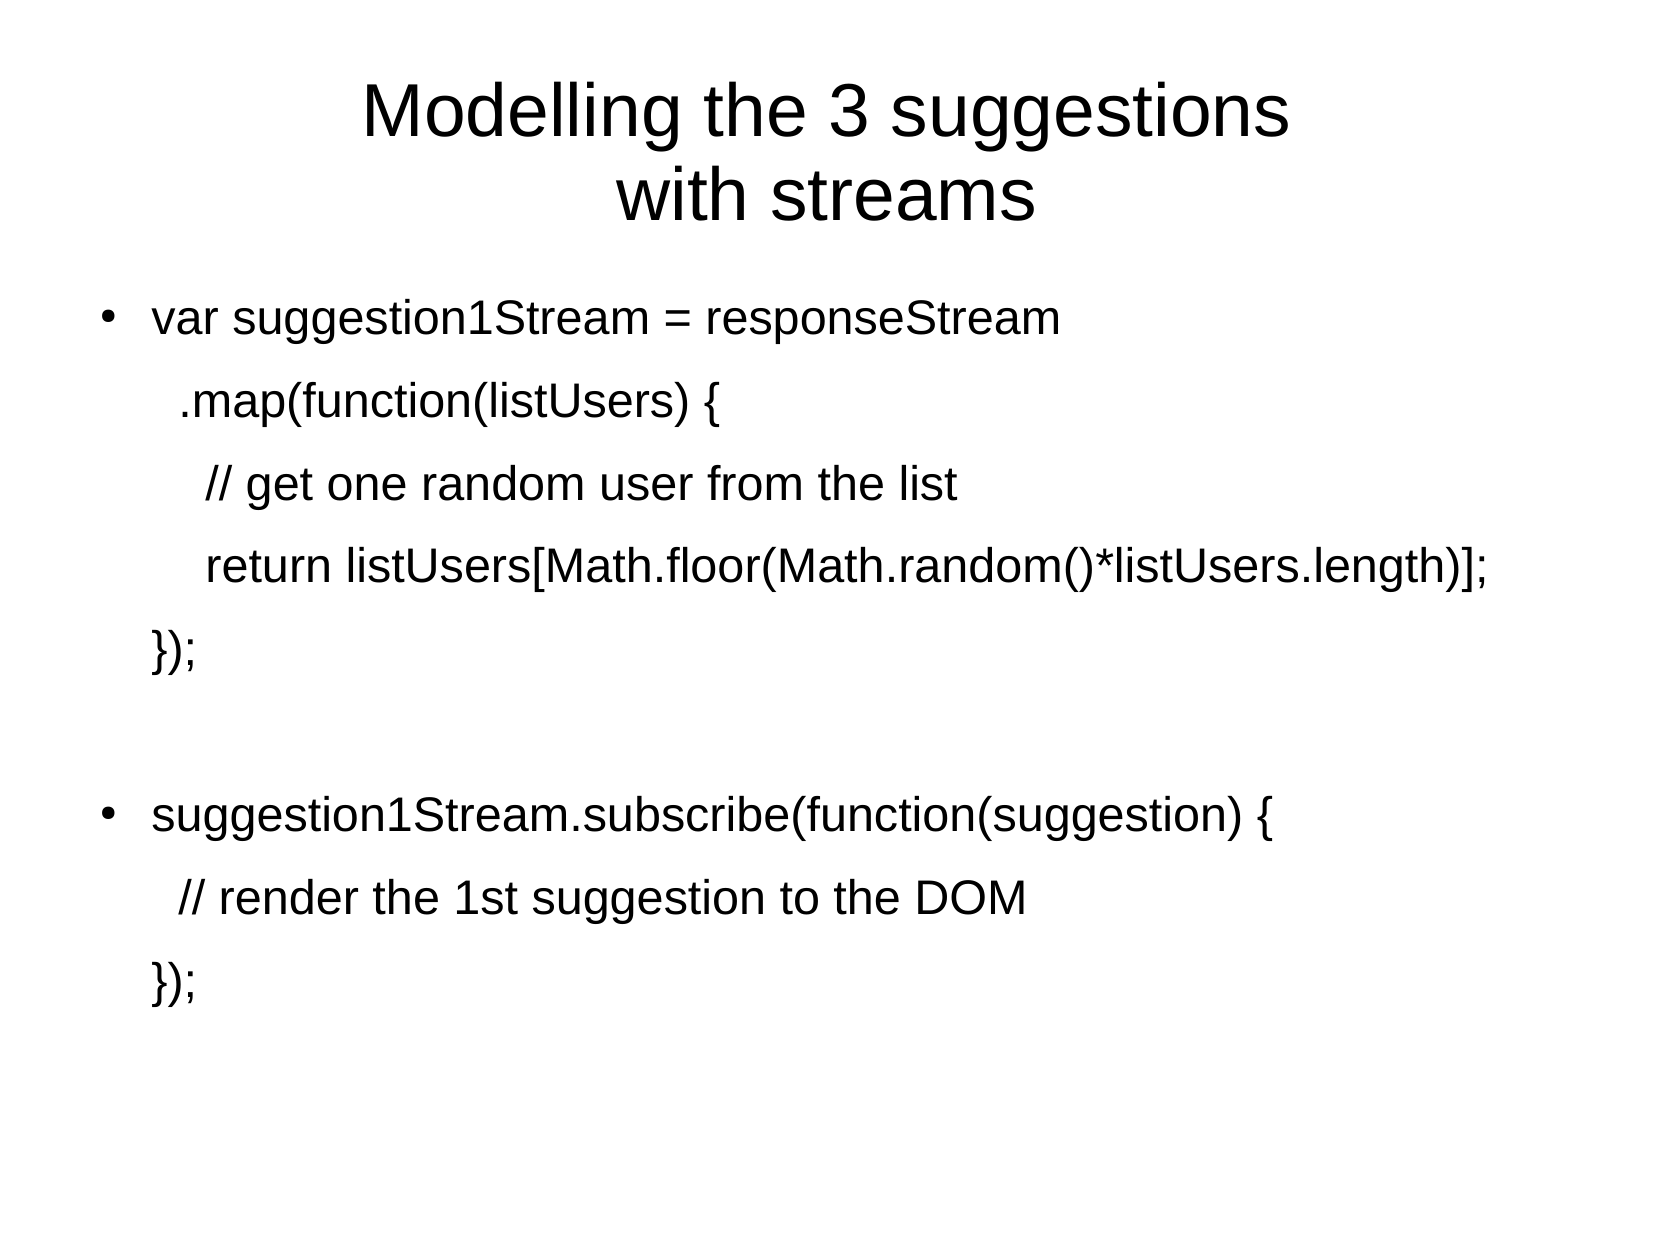

# Modelling the 3 suggestions with streams
var suggestion1Stream = responseStream
 .map(function(listUsers) {
 // get one random user from the list
 return listUsers[Math.floor(Math.random()*listUsers.length)];
});
suggestion1Stream.subscribe(function(suggestion) {
 // render the 1st suggestion to the DOM
});